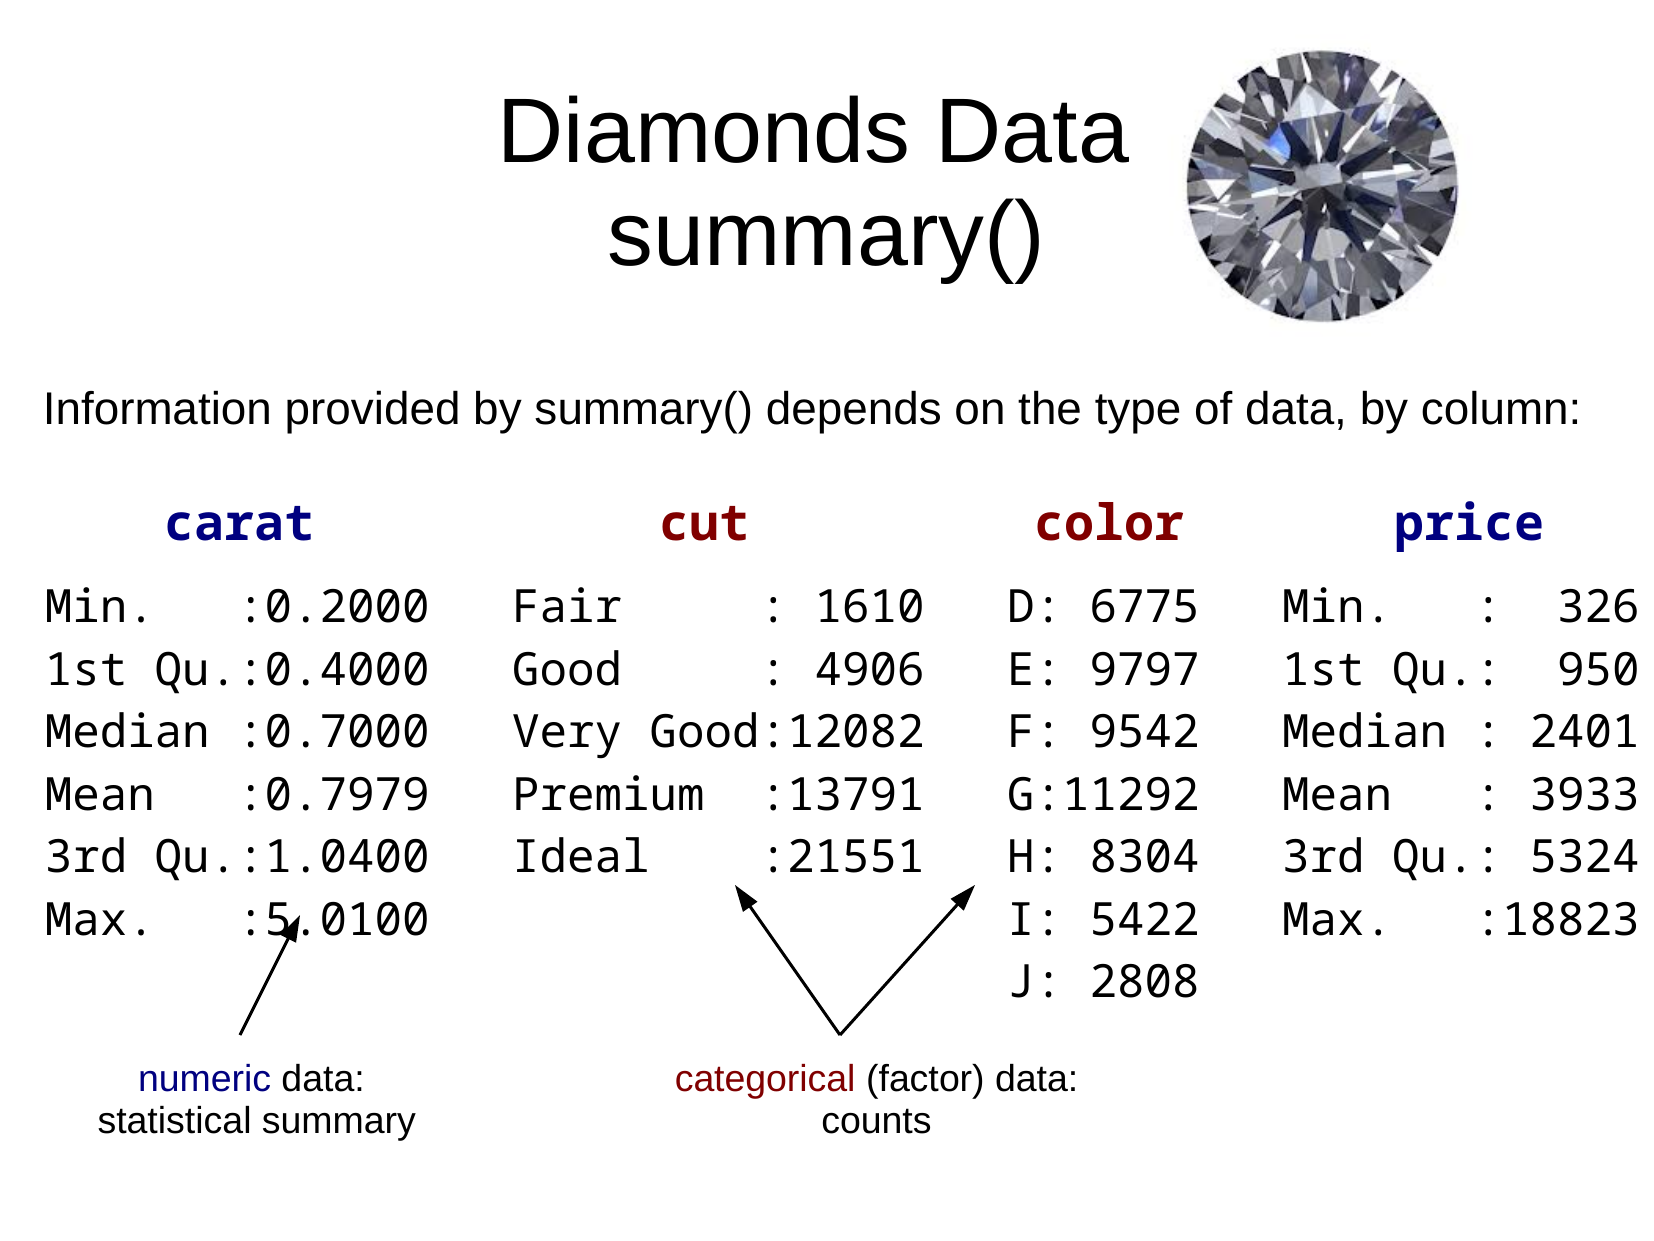

# Diamonds Data summary()
Information provided by summary() depends on the type of data, by column:
 carat					cut				color		 price
Min. :0.2000 Fair : 1610 D: 6775 Min. : 326
1st Qu.:0.4000 Good : 4906 E: 9797 1st Qu.: 950
Median :0.7000 Very Good:12082 F: 9542 Median : 2401
Mean :0.7979 Premium :13791 G:11292 Mean : 3933
3rd Qu.:1.0400 Ideal :21551 H: 8304 3rd Qu.: 5324
Max. :5.0100 I: 5422 Max. :18823
 J: 2808
categorical (factor) data:
counts
numeric data:
statistical summary